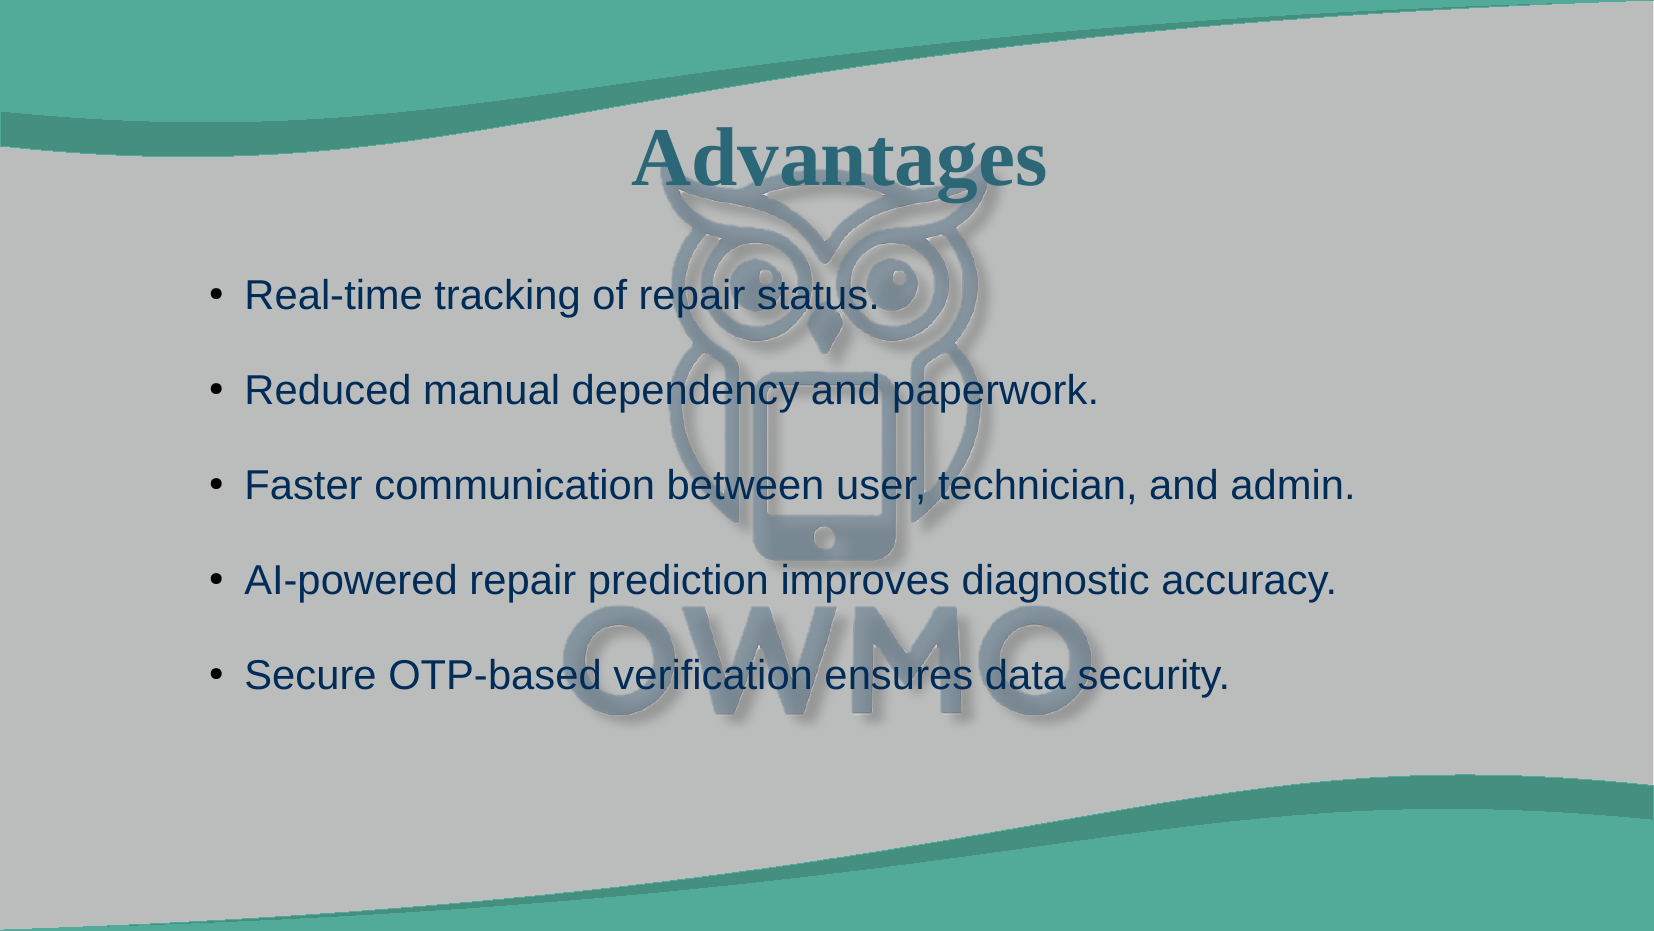

Advantages
Real-time tracking of repair status.
Reduced manual dependency and paperwork.
Faster communication between user, technician, and admin.
AI-powered repair prediction improves diagnostic accuracy.
Secure OTP-based verification ensures data security.